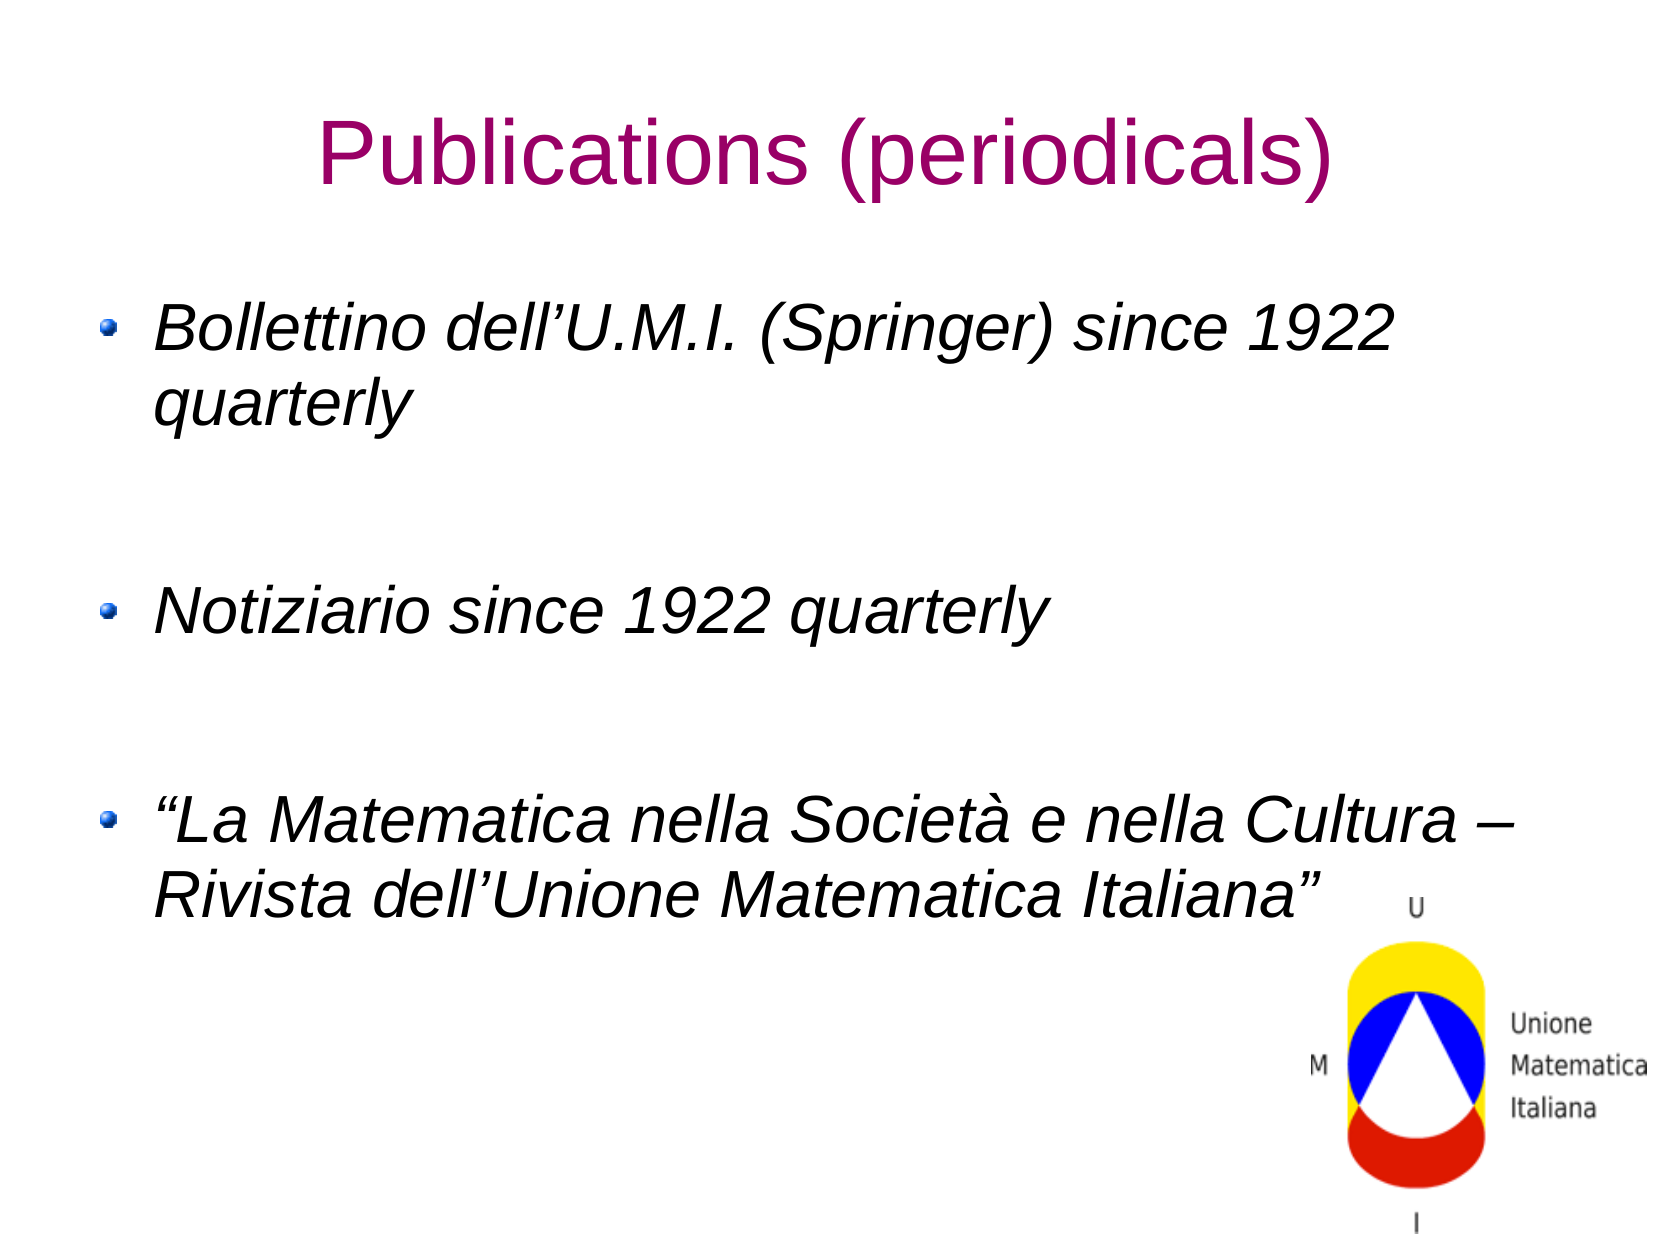

# Publications (periodicals)
Bollettino dell’U.M.I. (Springer) since 1922 quarterly
Notiziario since 1922 quarterly
“La Matematica nella Società e nella Cultura – Rivista dell’Unione Matematica Italiana”